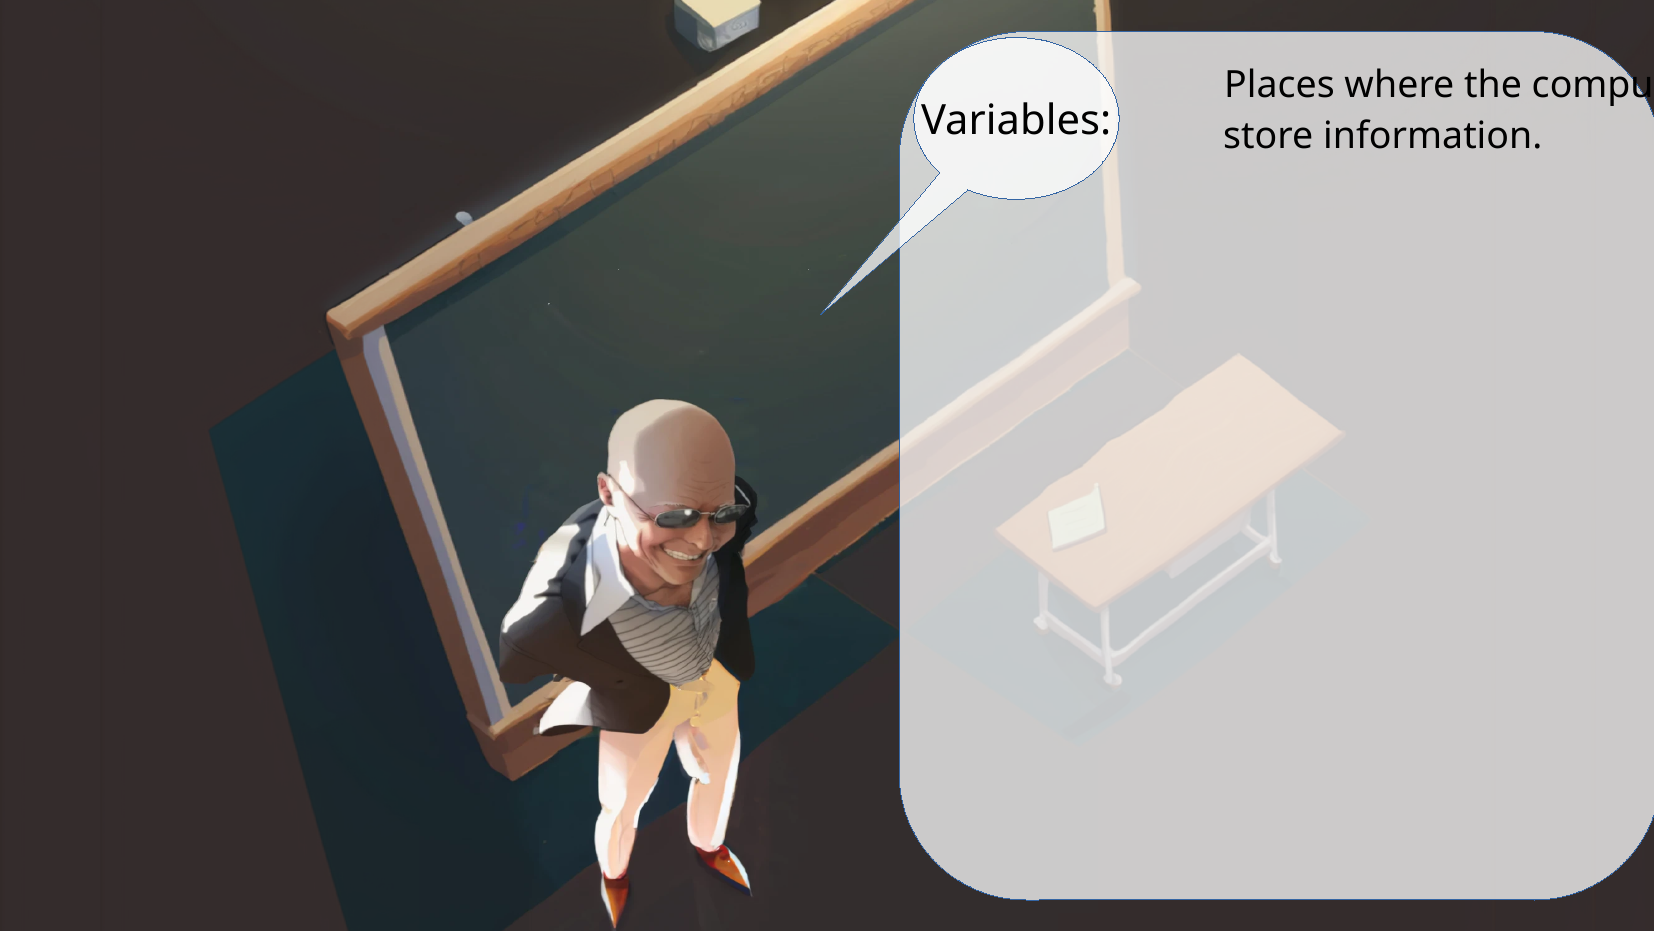

Places where the computer
 store information.
Variables: